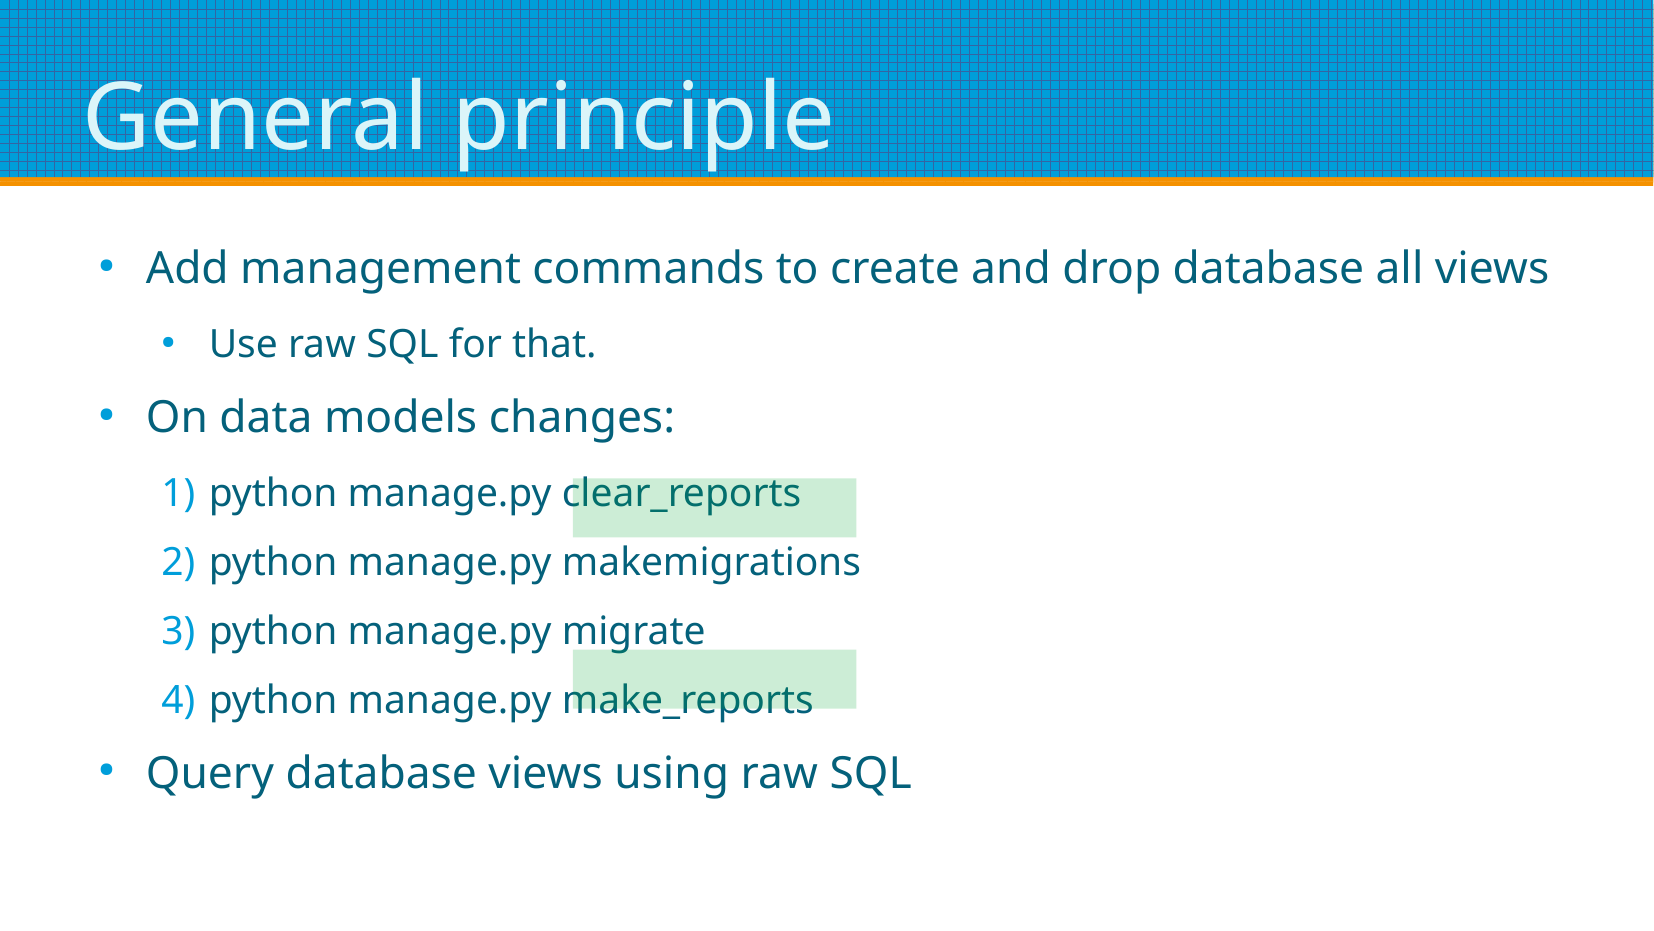

# General principle
Add management commands to create and drop database all views
Use raw SQL for that.
On data models changes:
python manage.py clear_reports
python manage.py makemigrations
python manage.py migrate
python manage.py make_reports
Query database views using raw SQL